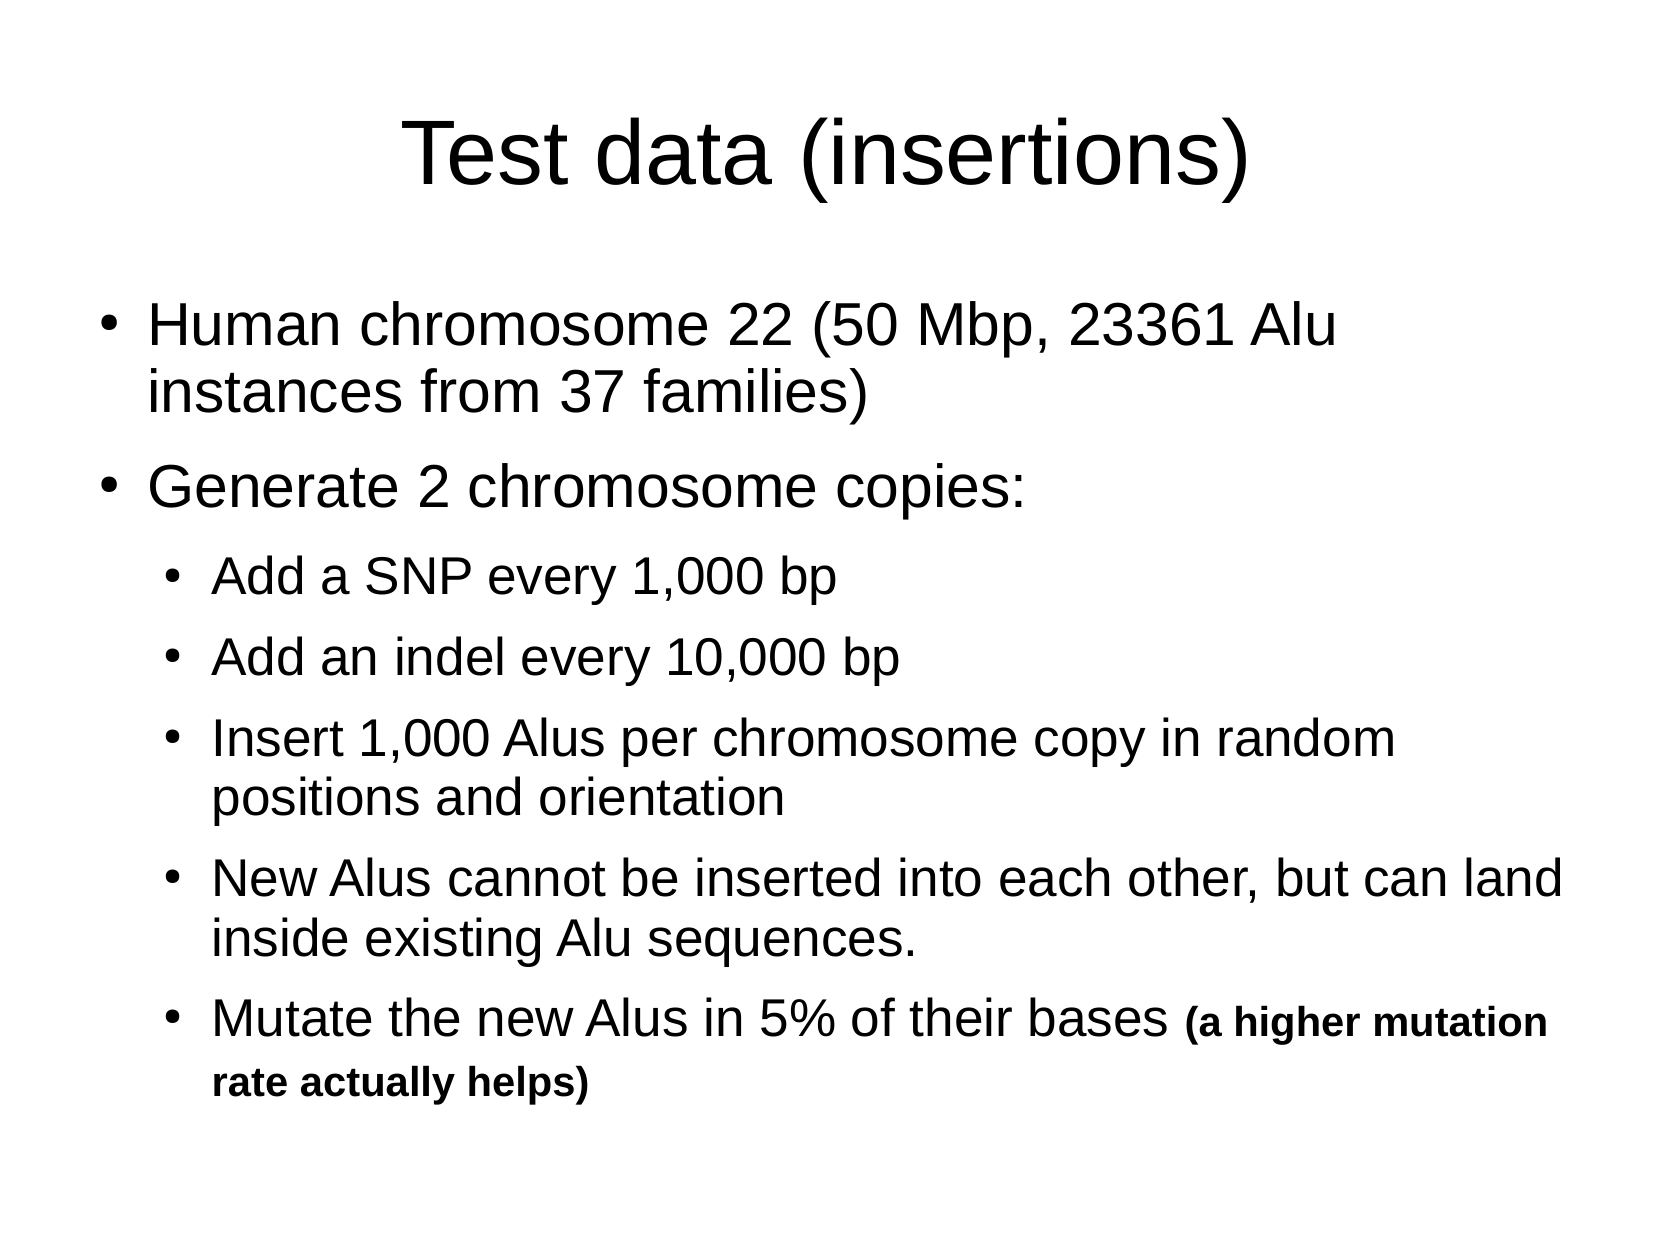

# Test data (insertions)
Human chromosome 22 (50 Mbp, 23361 Alu instances from 37 families)
Generate 2 chromosome copies:
Add a SNP every 1,000 bp
Add an indel every 10,000 bp
Insert 1,000 Alus per chromosome copy in random positions and orientation
New Alus cannot be inserted into each other, but can land inside existing Alu sequences.
Mutate the new Alus in 5% of their bases (a higher mutation rate actually helps)